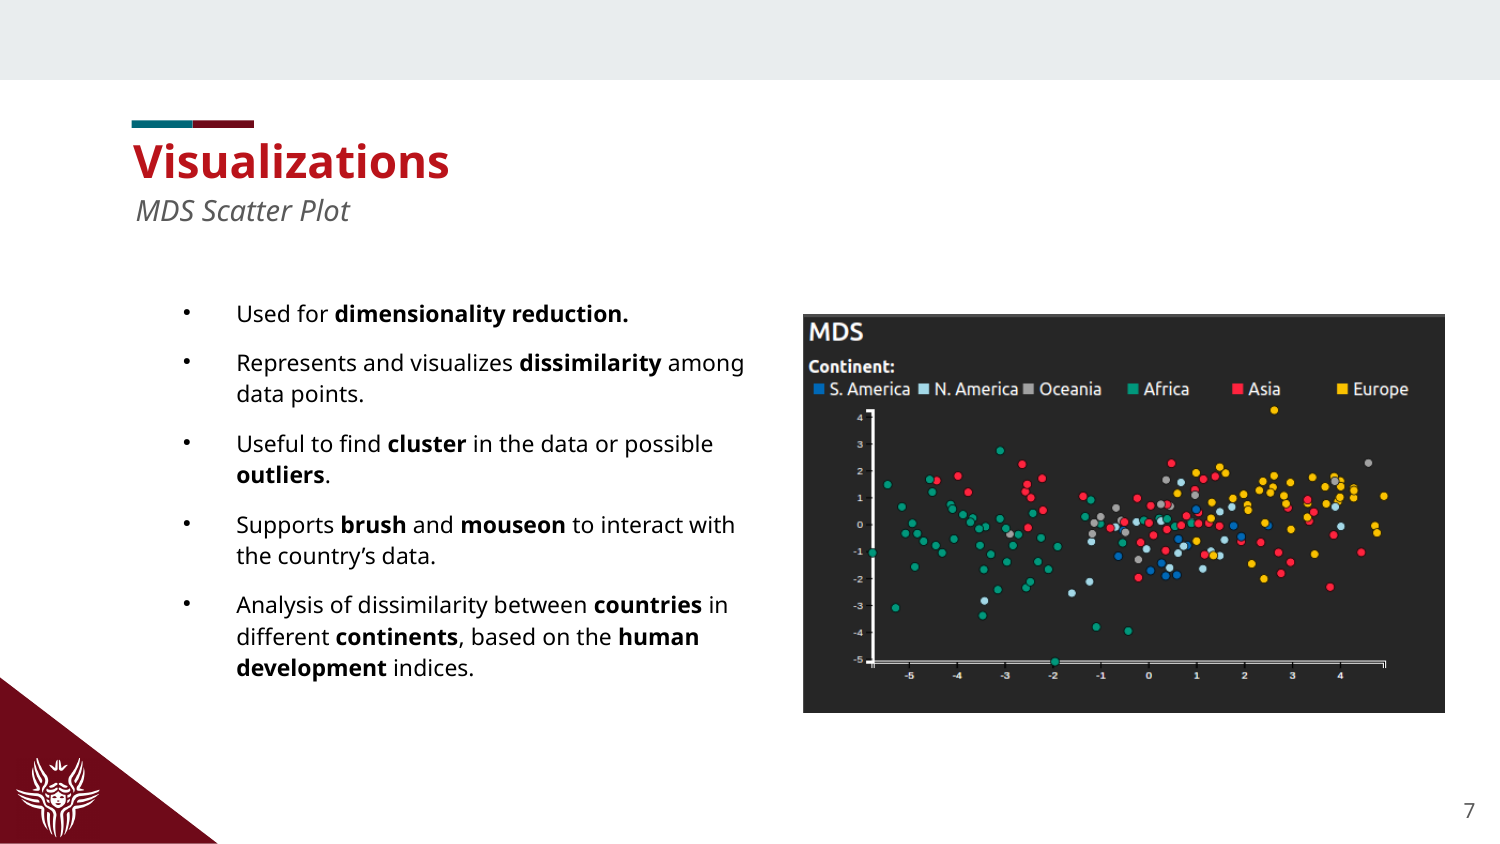

# Visualizations
MDS Scatter Plot
Used for dimensionality reduction.
Represents and visualizes dissimilarity among data points.
Useful to find cluster in the data or possible outliers.
Supports brush and mouseon to interact with the country’s data.
Analysis of dissimilarity between countries in different continents, based on the human development indices.